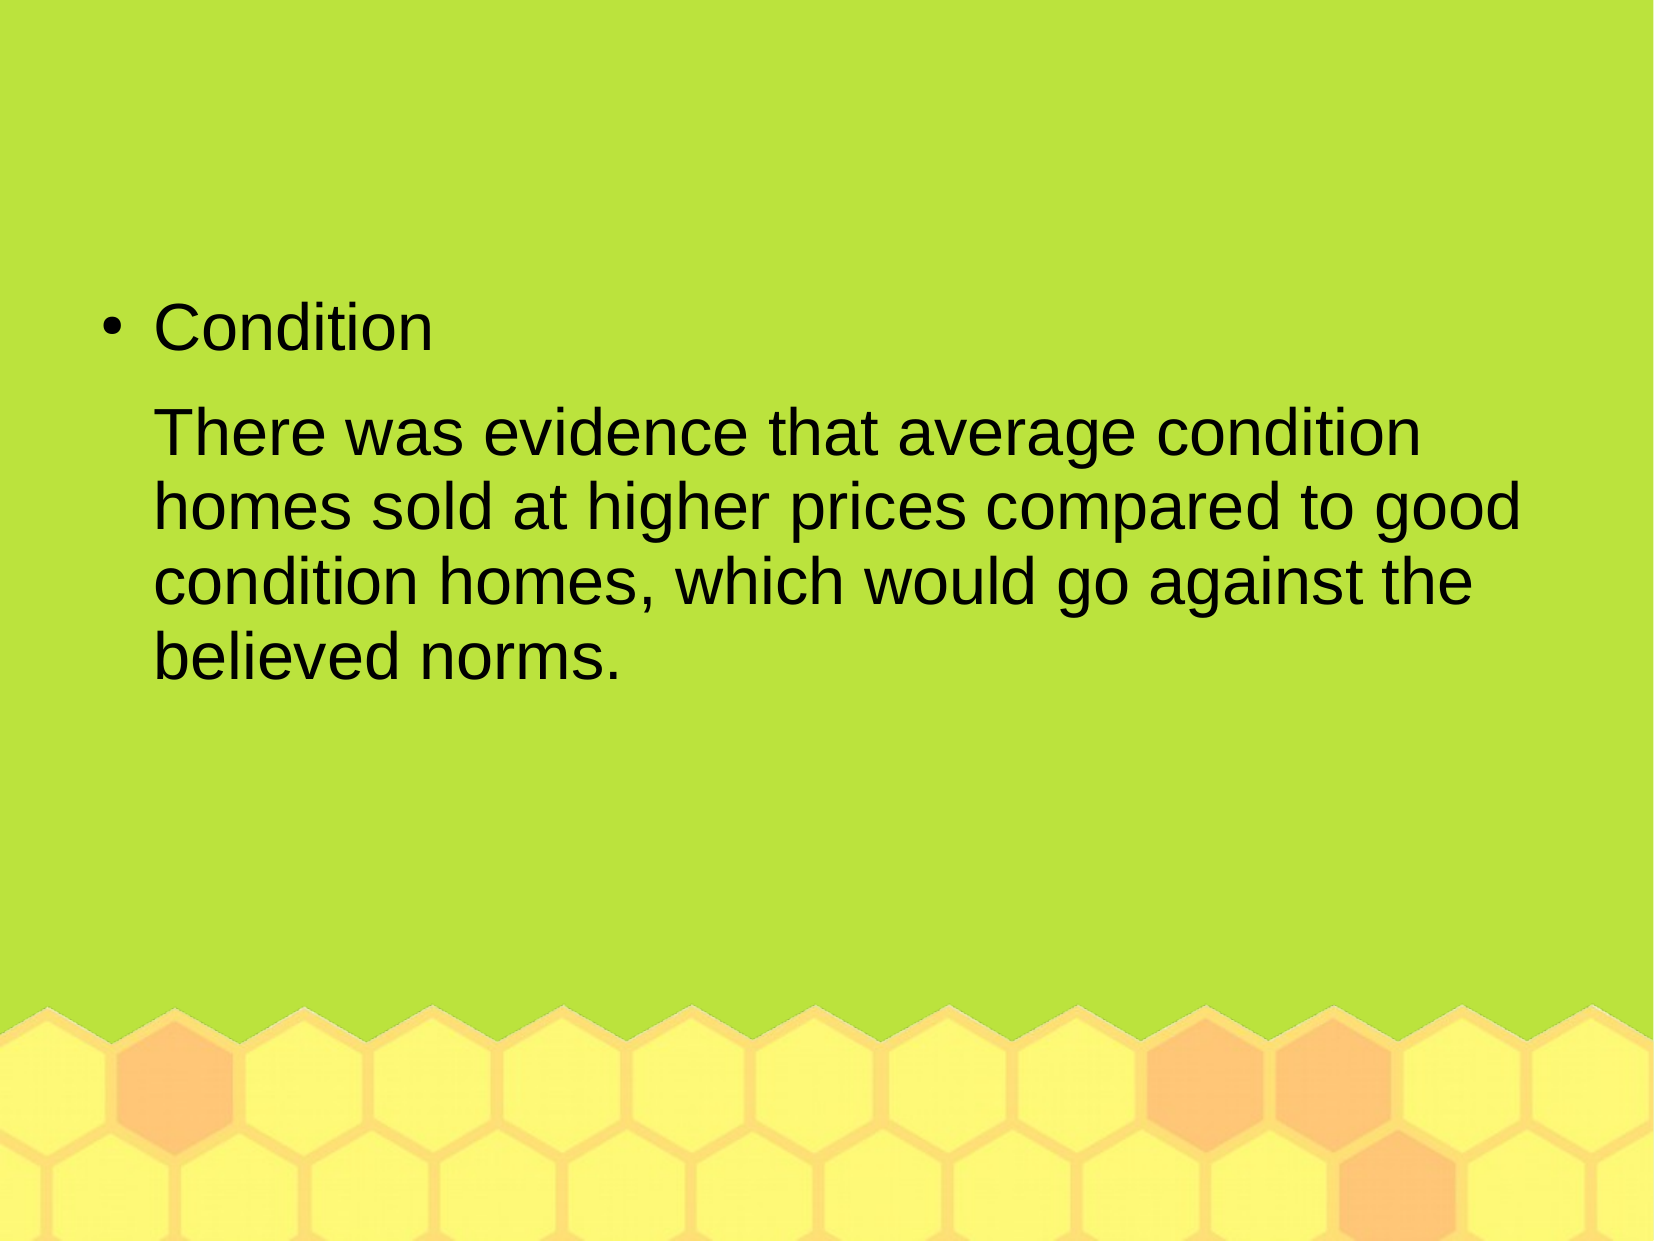

#
Condition
There was evidence that average condition homes sold at higher prices compared to good condition homes, which would go against the believed norms.